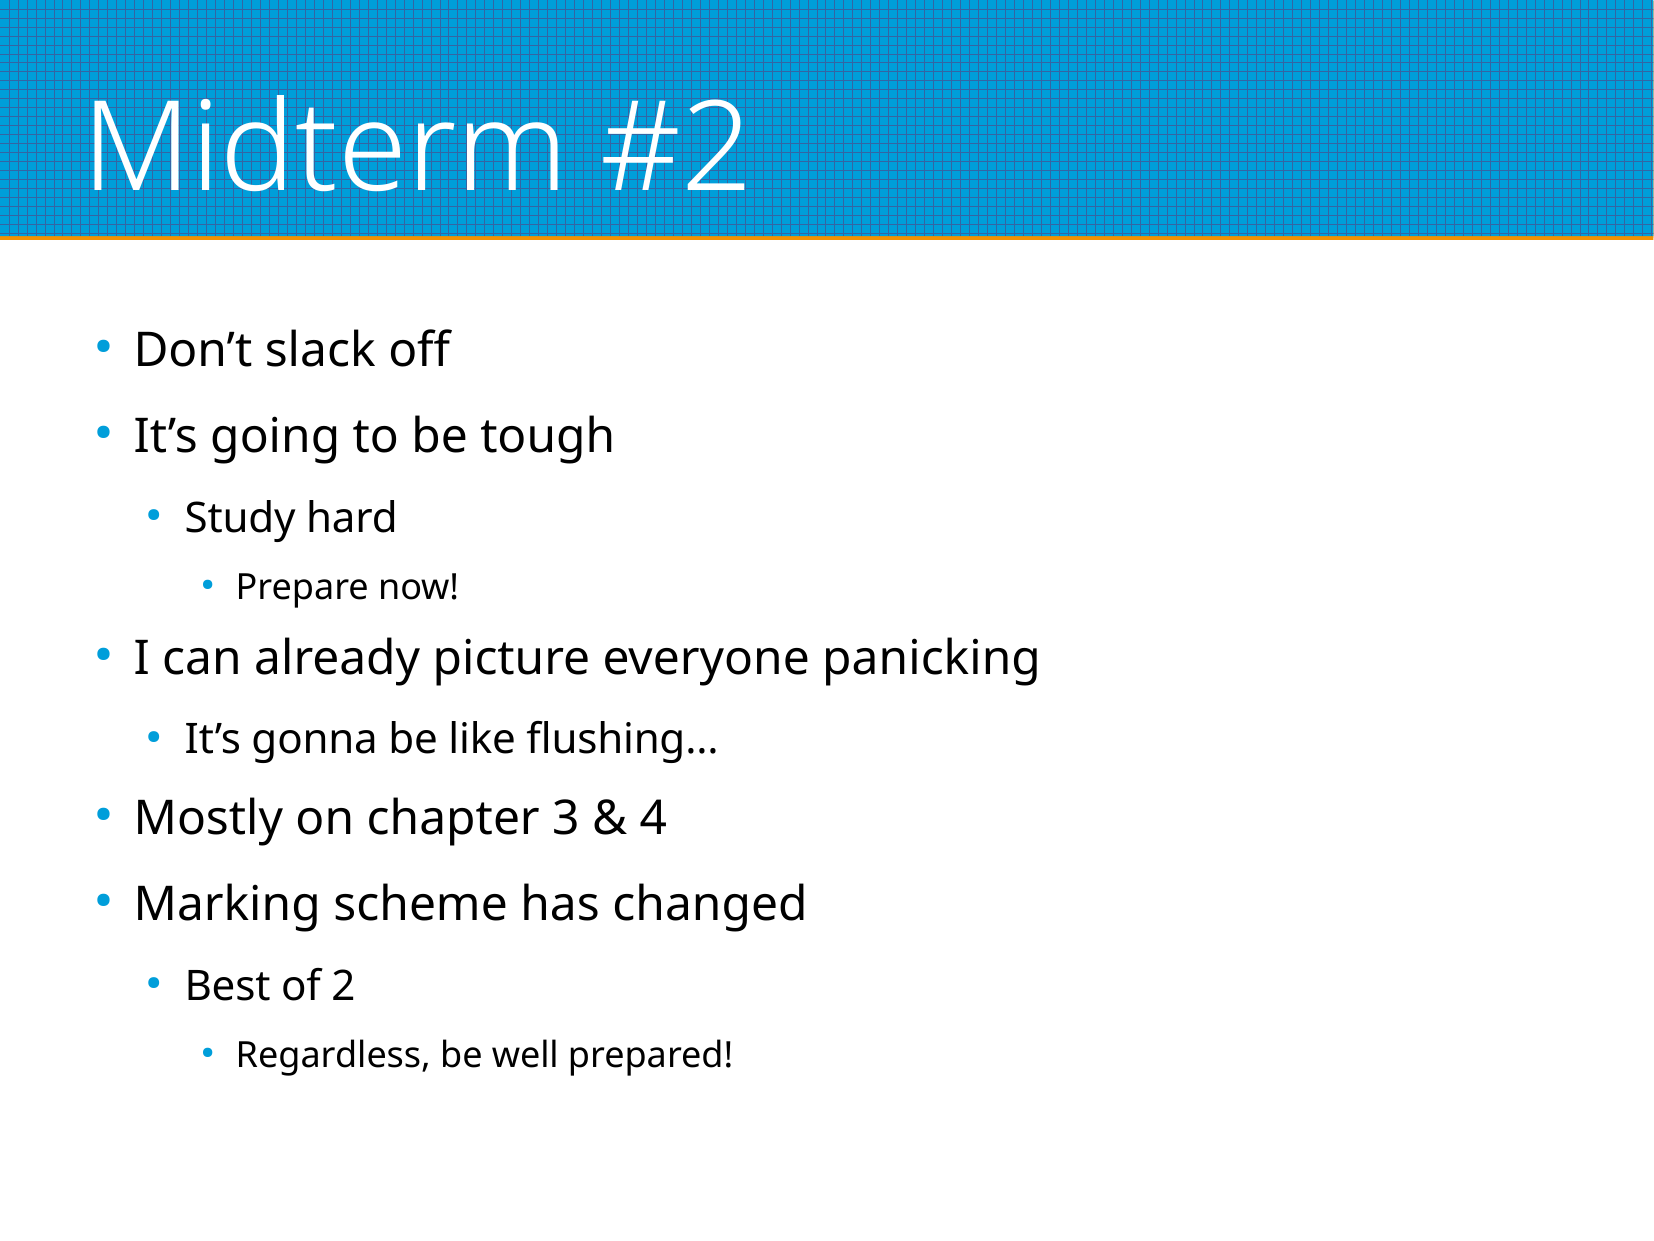

# Midterm #2
Don’t slack off
It’s going to be tough
Study hard
Prepare now!
I can already picture everyone panicking
It’s gonna be like flushing…
Mostly on chapter 3 & 4
Marking scheme has changed
Best of 2
Regardless, be well prepared!